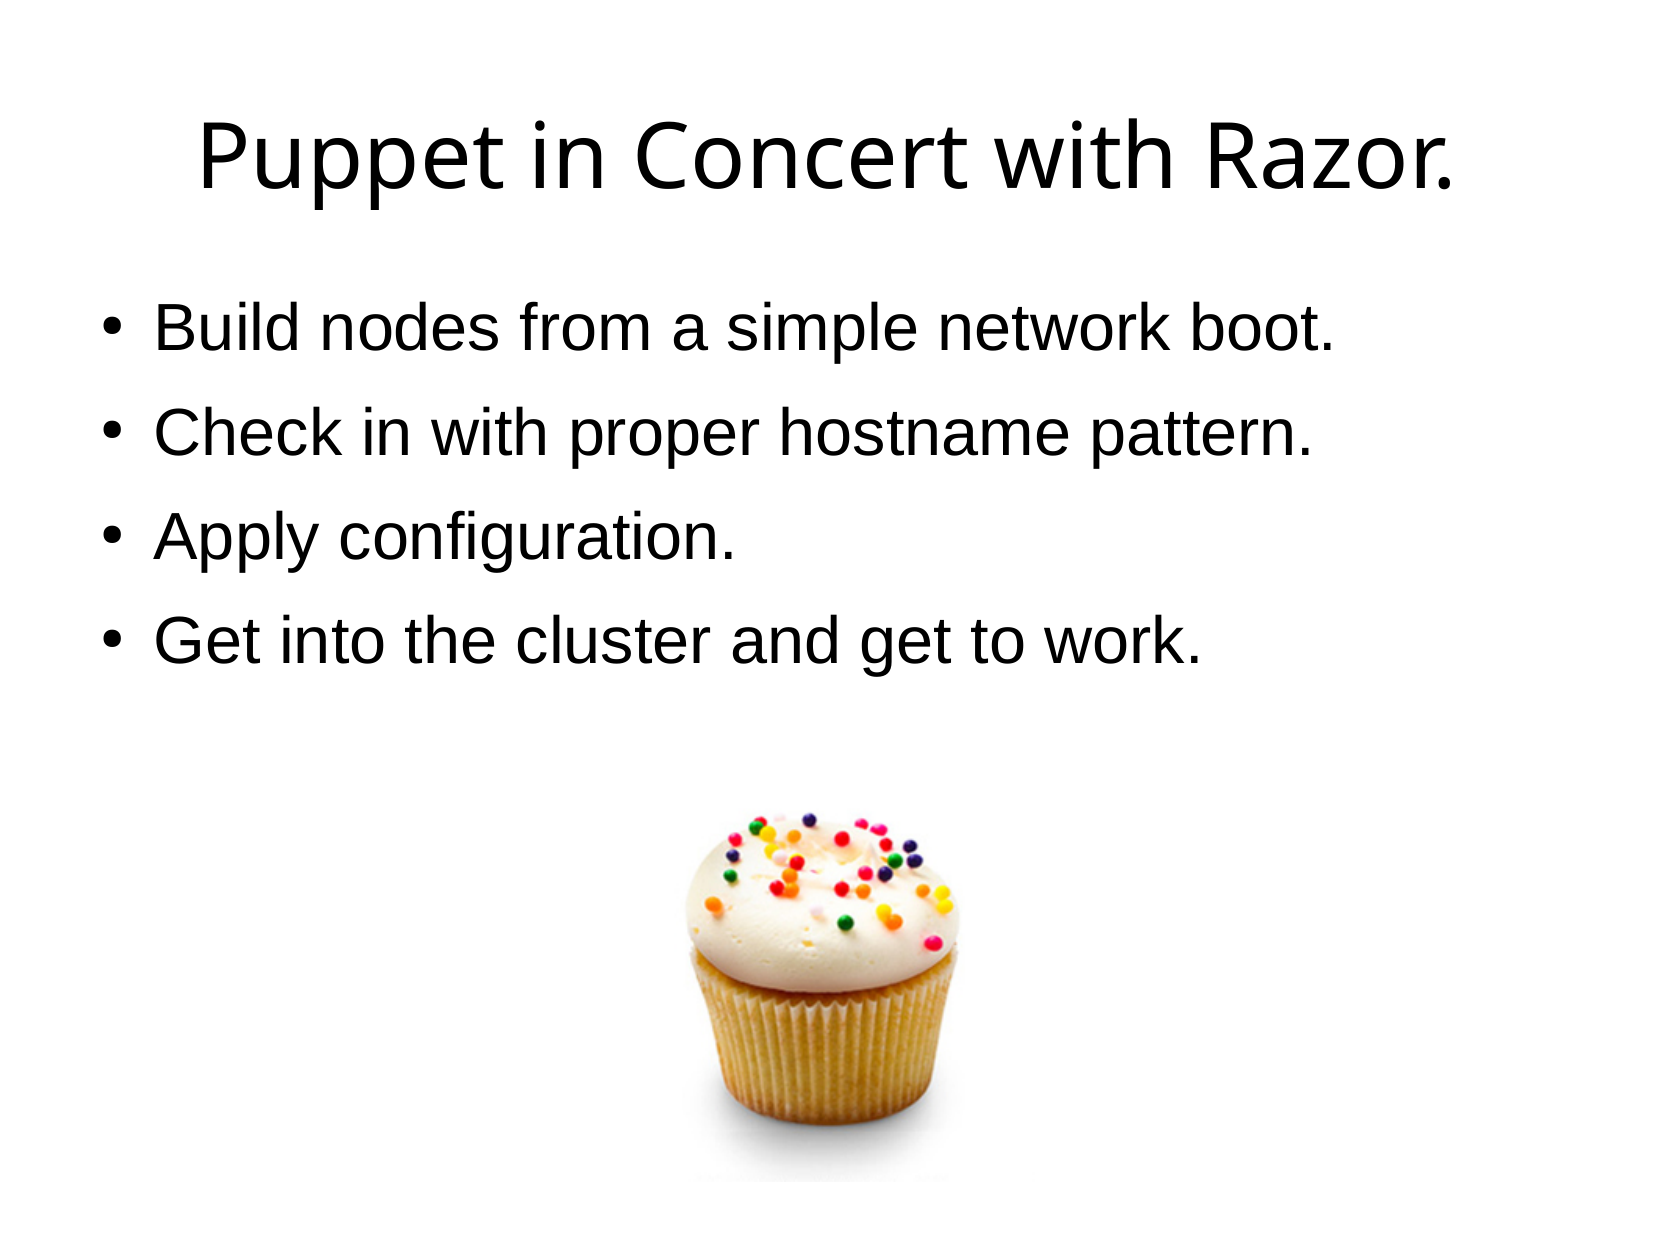

# Puppet in Concert with Razor.
Build nodes from a simple network boot.
Check in with proper hostname pattern.
Apply configuration.
Get into the cluster and get to work.